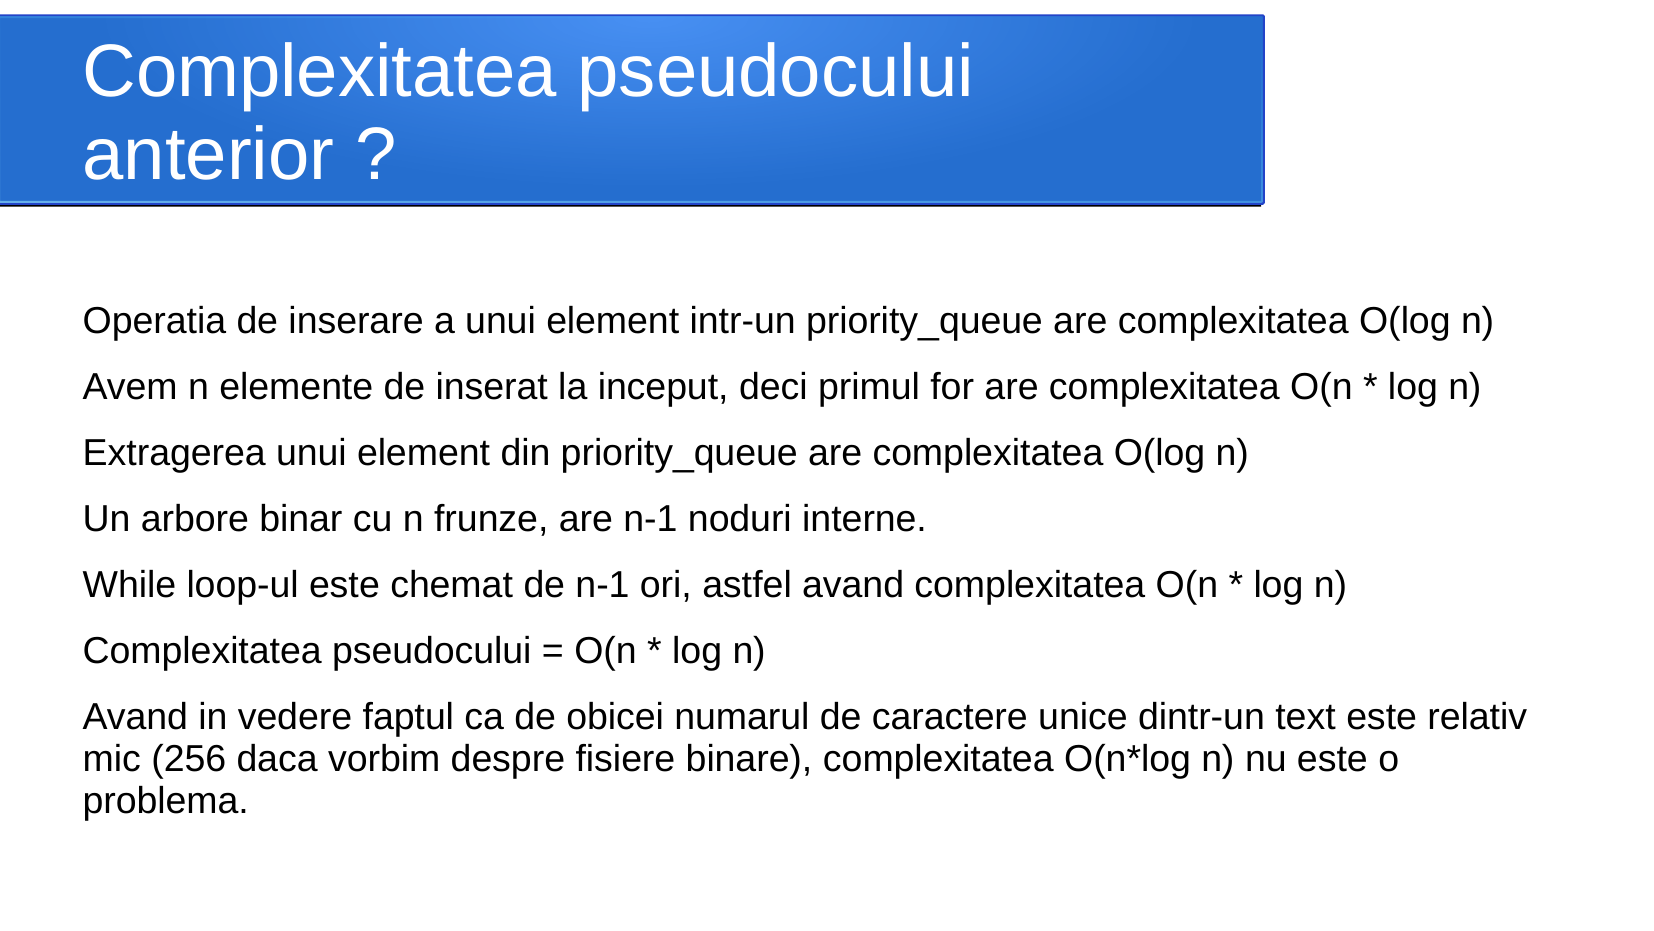

# Complexitatea pseudocului anterior ?
Operatia de inserare a unui element intr-un priority_queue are complexitatea O(log n)
Avem n elemente de inserat la inceput, deci primul for are complexitatea O(n * log n)
Extragerea unui element din priority_queue are complexitatea O(log n)
Un arbore binar cu n frunze, are n-1 noduri interne.
While loop-ul este chemat de n-1 ori, astfel avand complexitatea O(n * log n)
Complexitatea pseudocului = O(n * log n)
Avand in vedere faptul ca de obicei numarul de caractere unice dintr-un text este relativ mic (256 daca vorbim despre fisiere binare), complexitatea O(n*log n) nu este o problema.